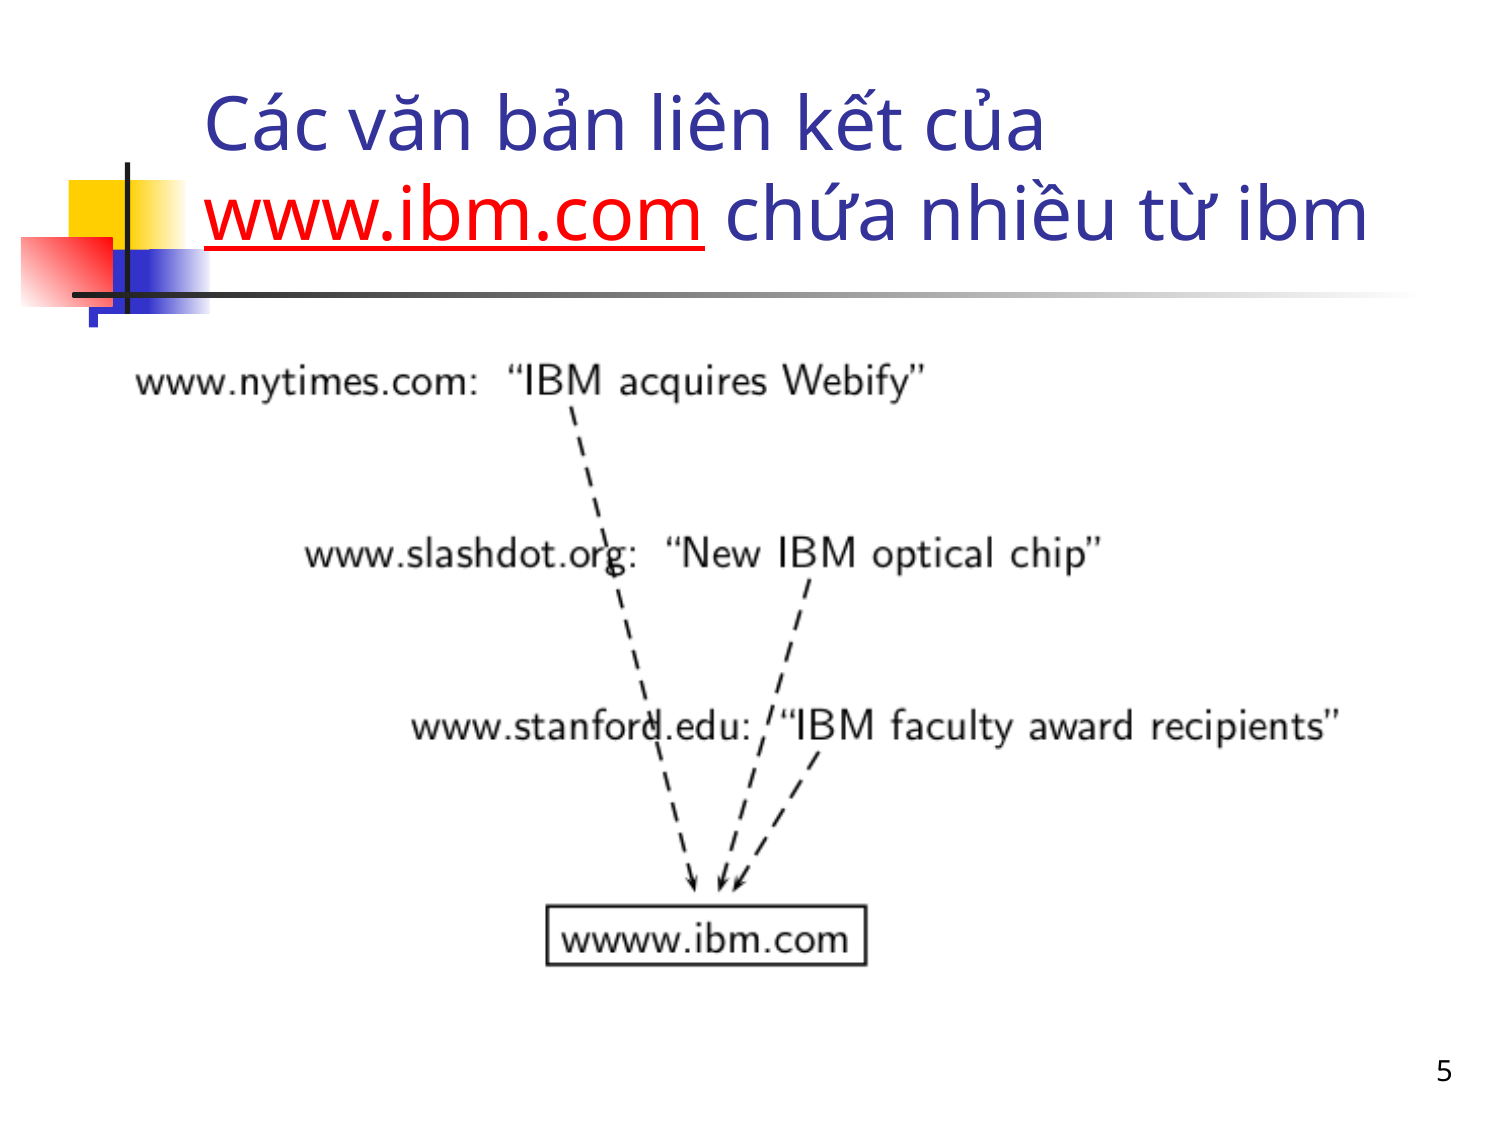

# Các văn bản liên kết của www.ibm.com chứa nhiều từ ibm